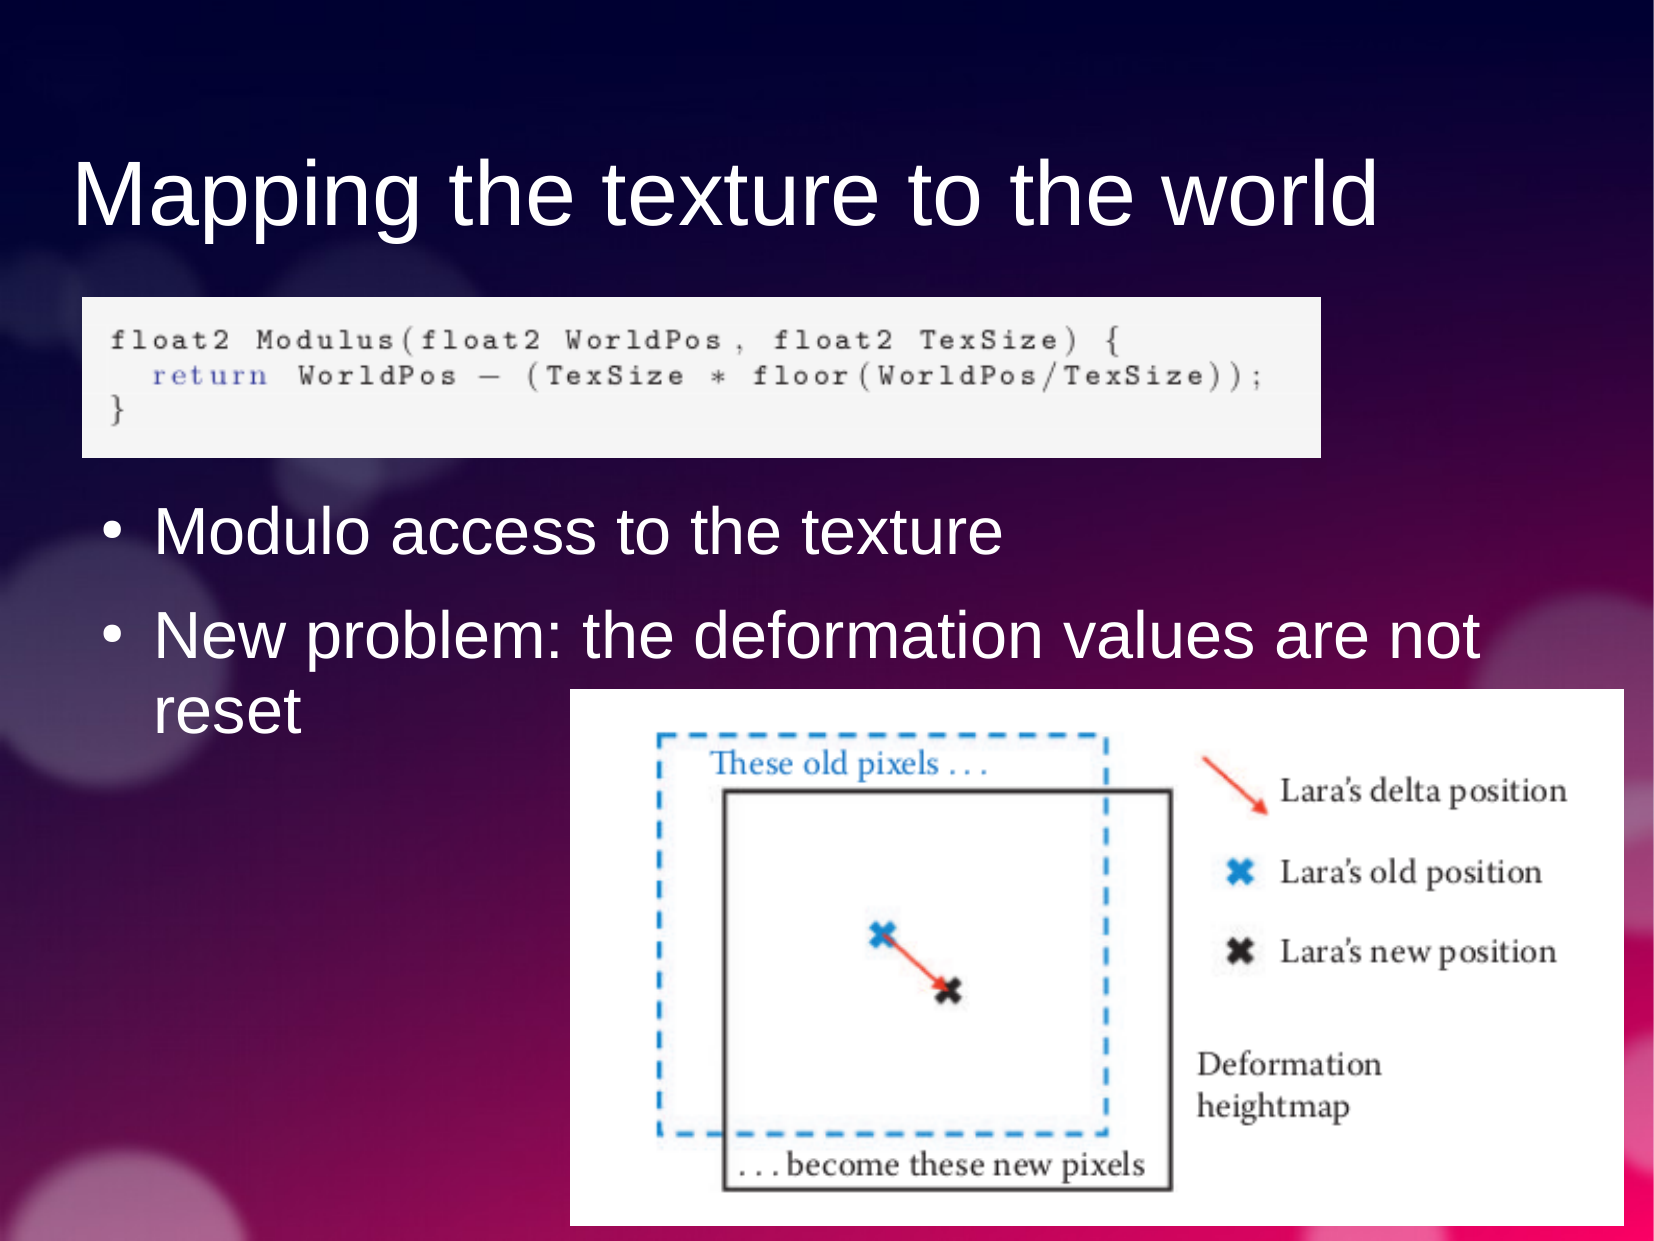

# Mapping the texture to the world
Modulo access to the texture
New problem: the deformation values are not reset